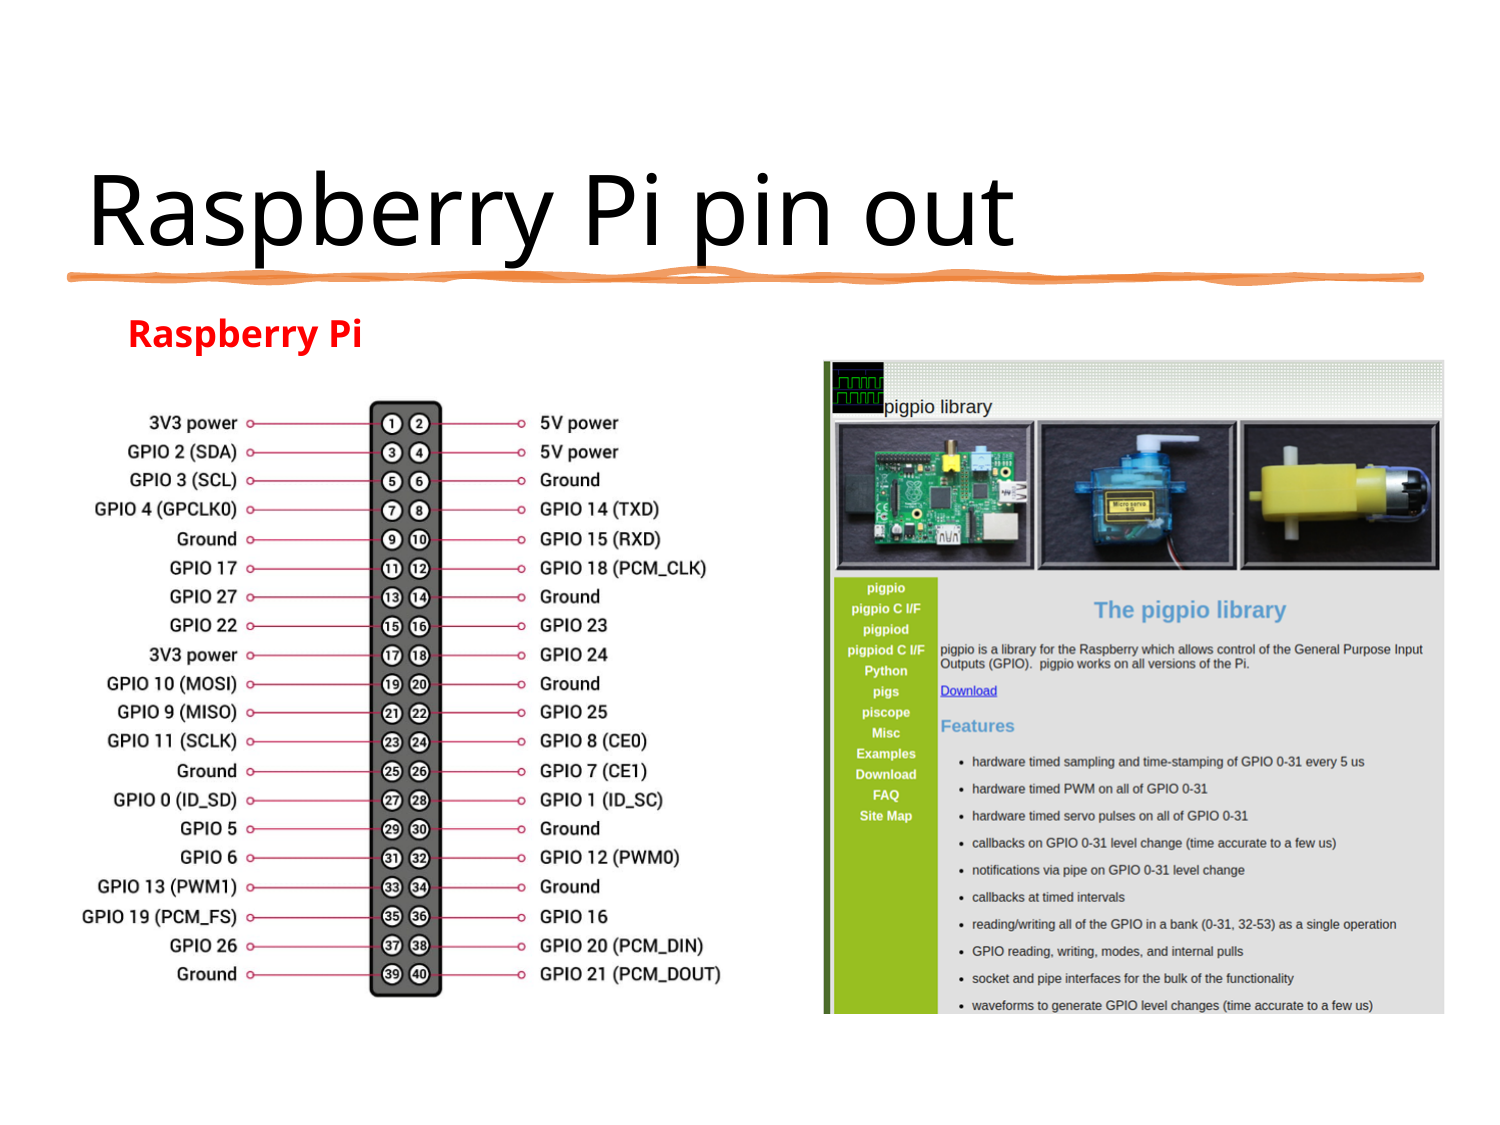

# Raspberry Pi pin out
Raspberry Pi